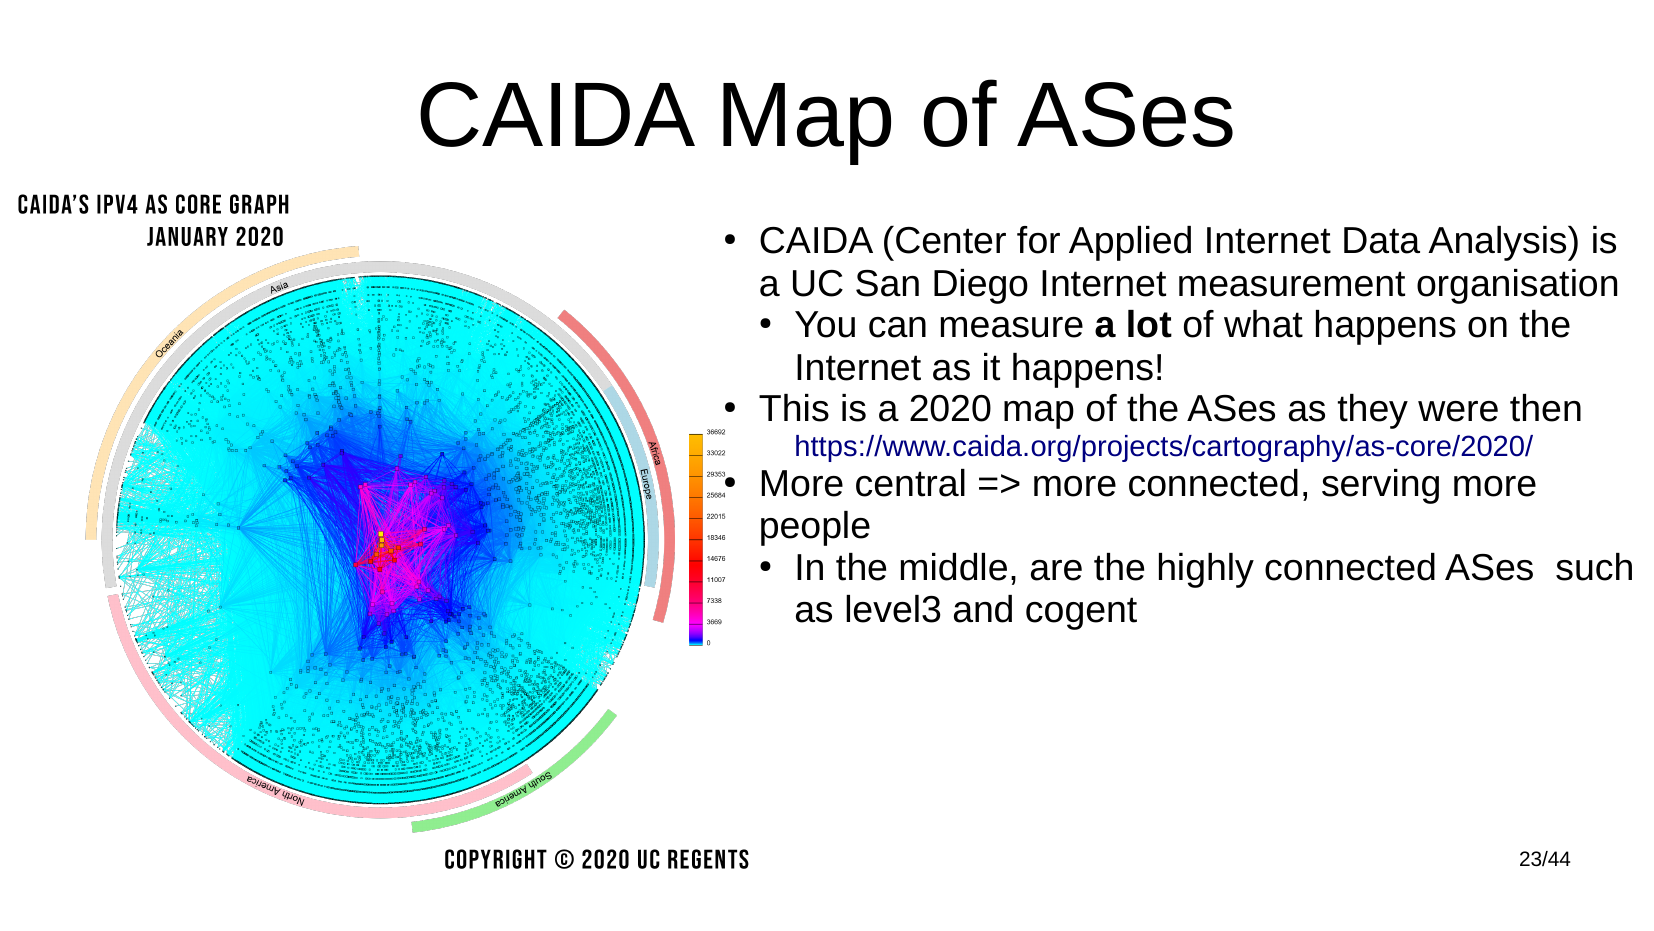

# CAIDA Map of ASes
CAIDA (Center for Applied Internet Data Analysis) is a UC San Diego Internet measurement organisation
You can measure a lot of what happens on the Internet as it happens!
This is a 2020 map of the ASes as they were then
https://www.caida.org/projects/cartography/as-core/2020/
More central => more connected, serving more people
In the middle, are the highly connected ASes such as level3 and cogent
23